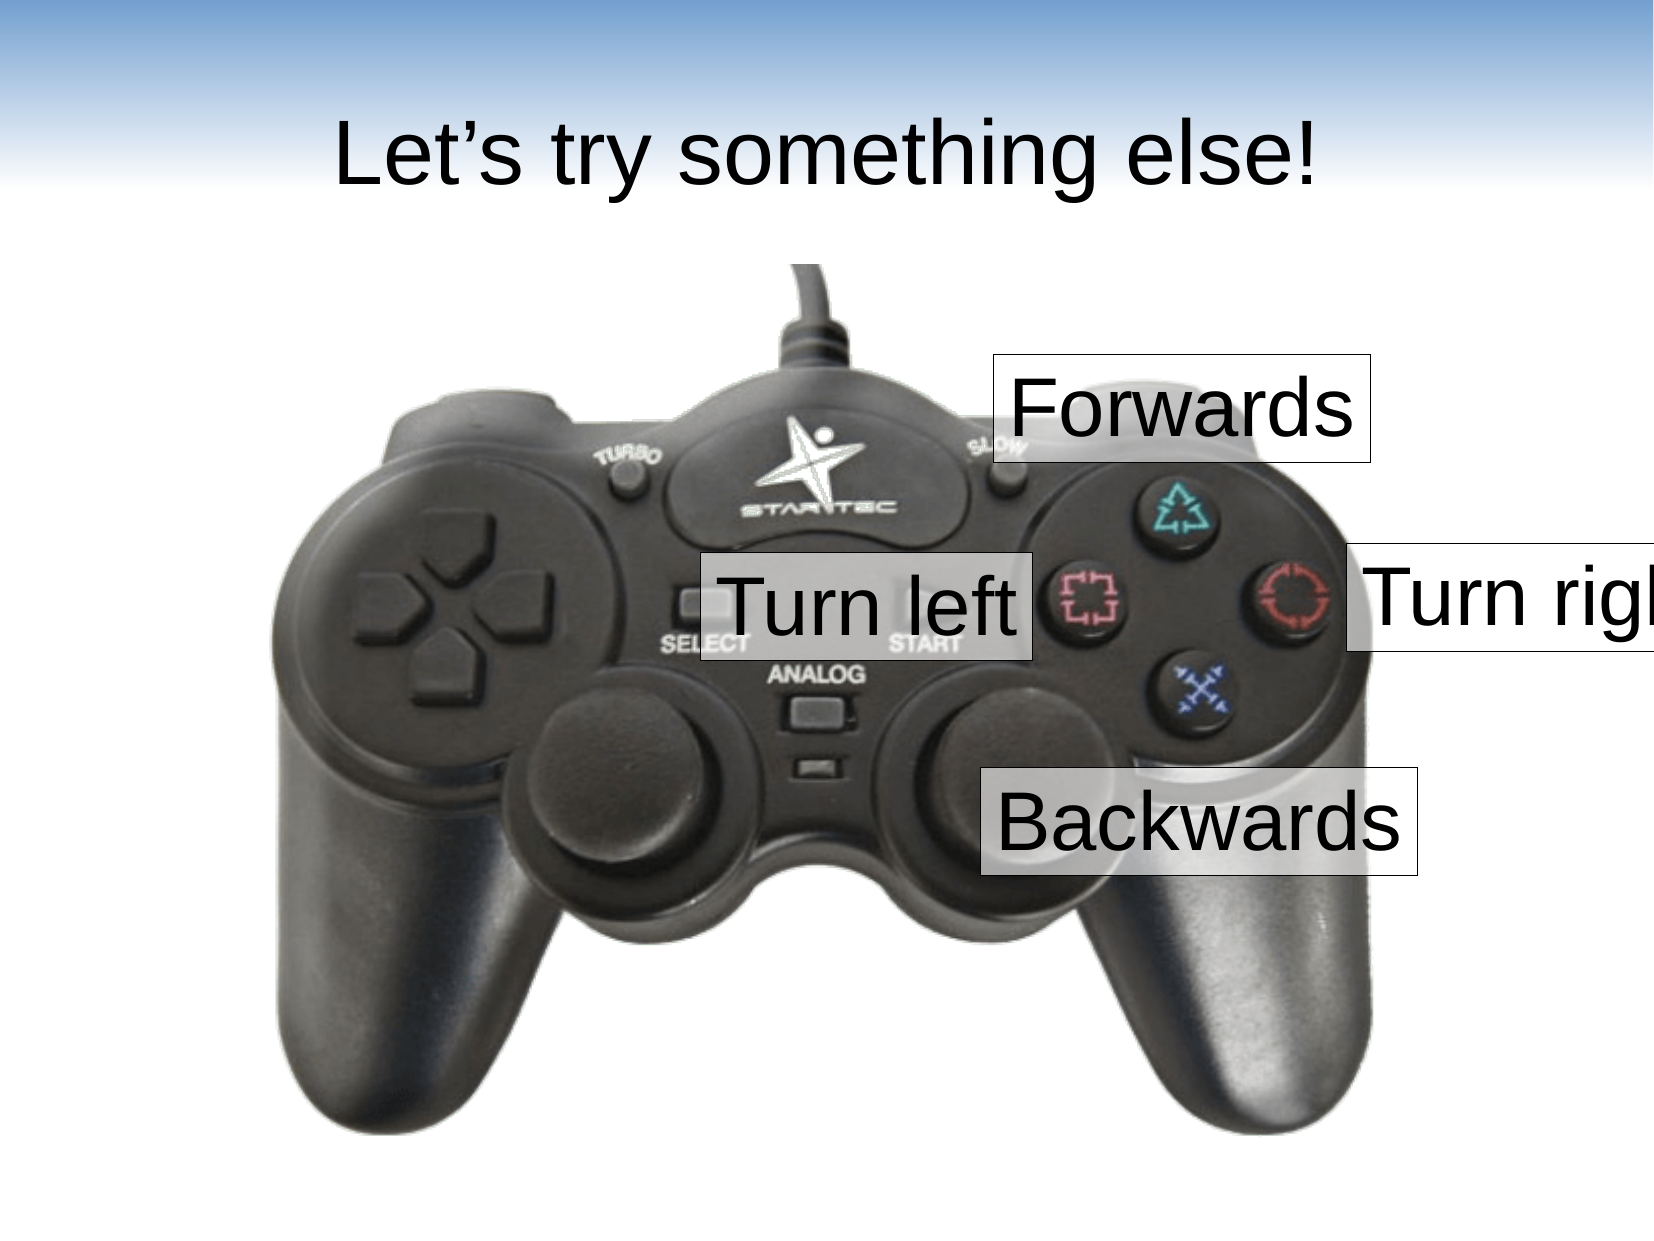

# Let’s try something else!
Forwards
Turn right
Turn left
Backwards